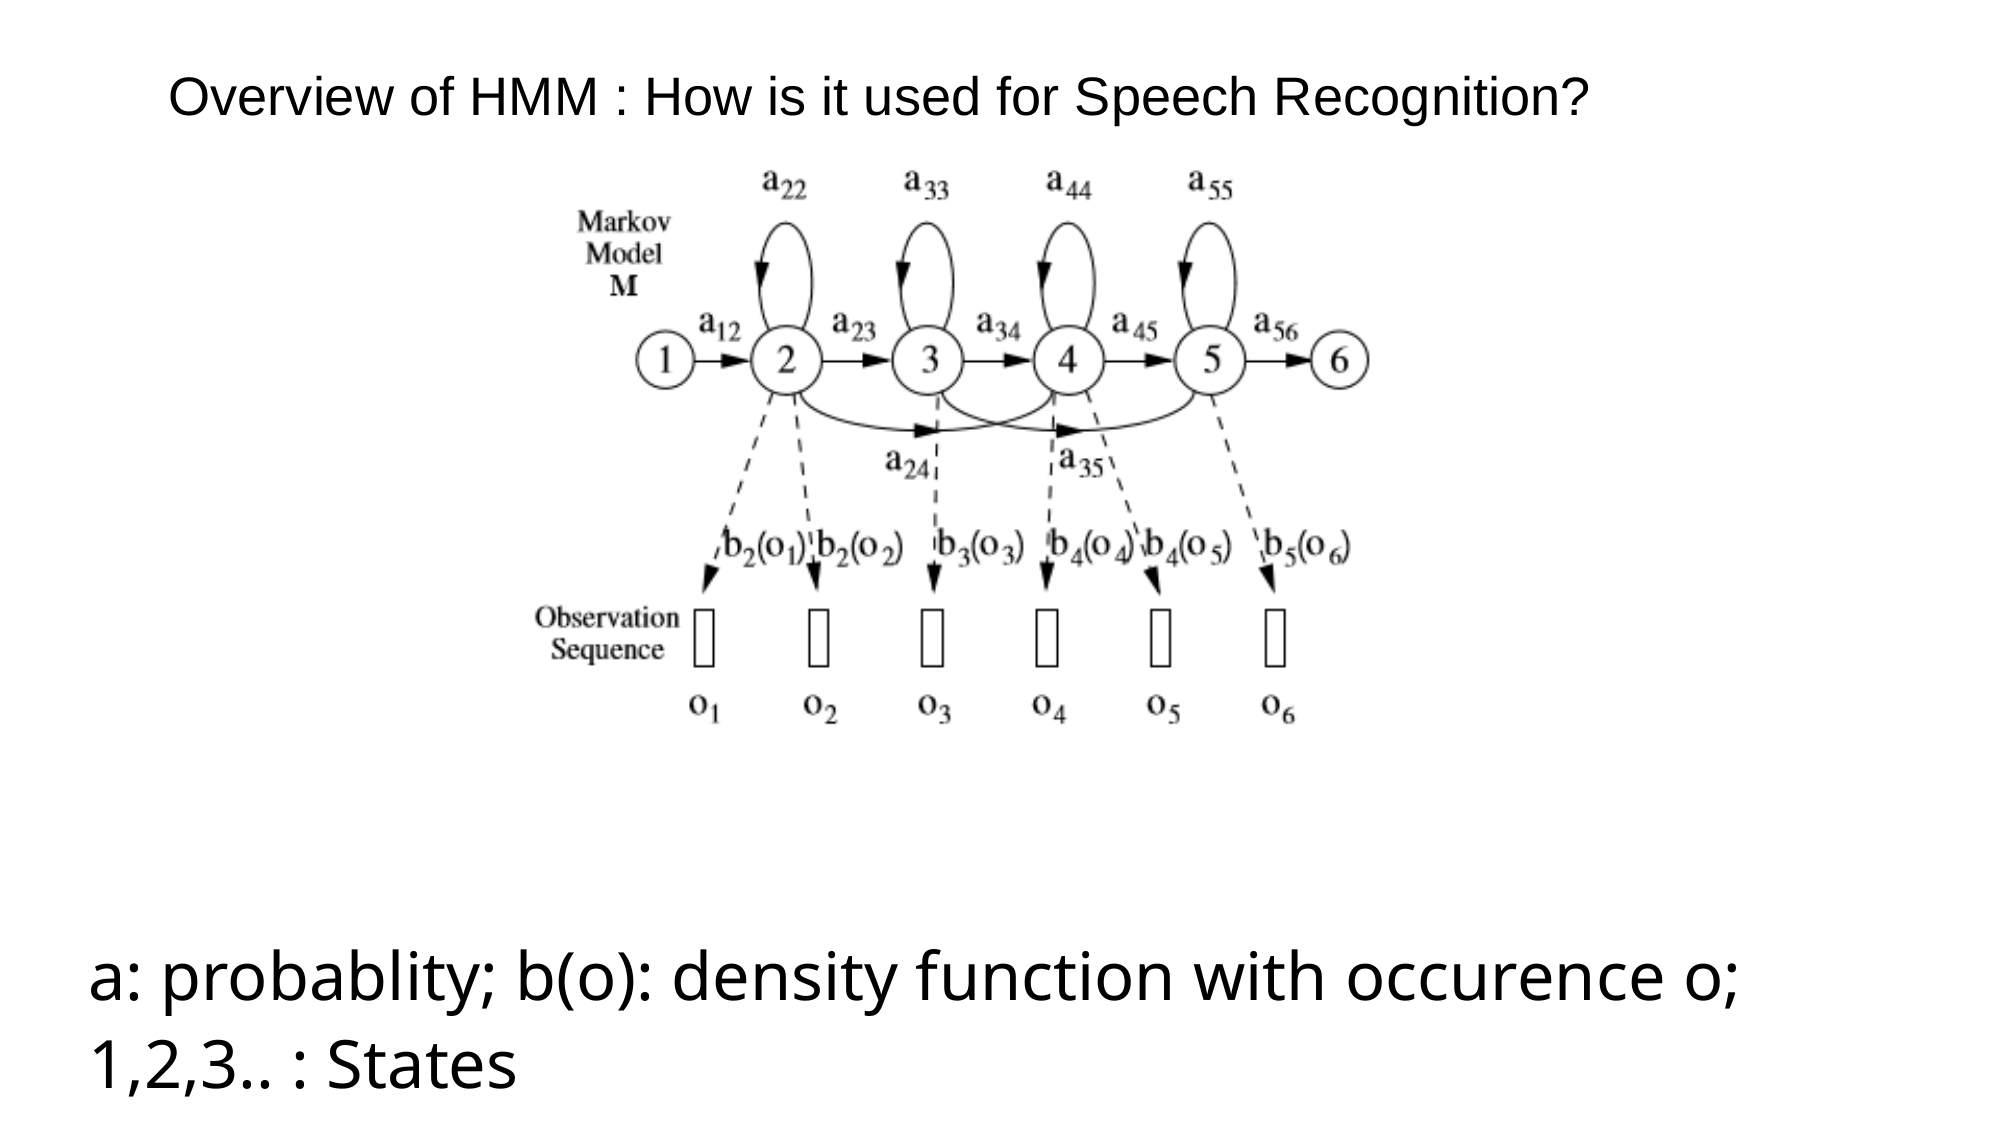

Overview of HMM : How is it used for Speech Recognition?
# a: probablity; b(o): density function with occurence o; 1,2,3.. : States